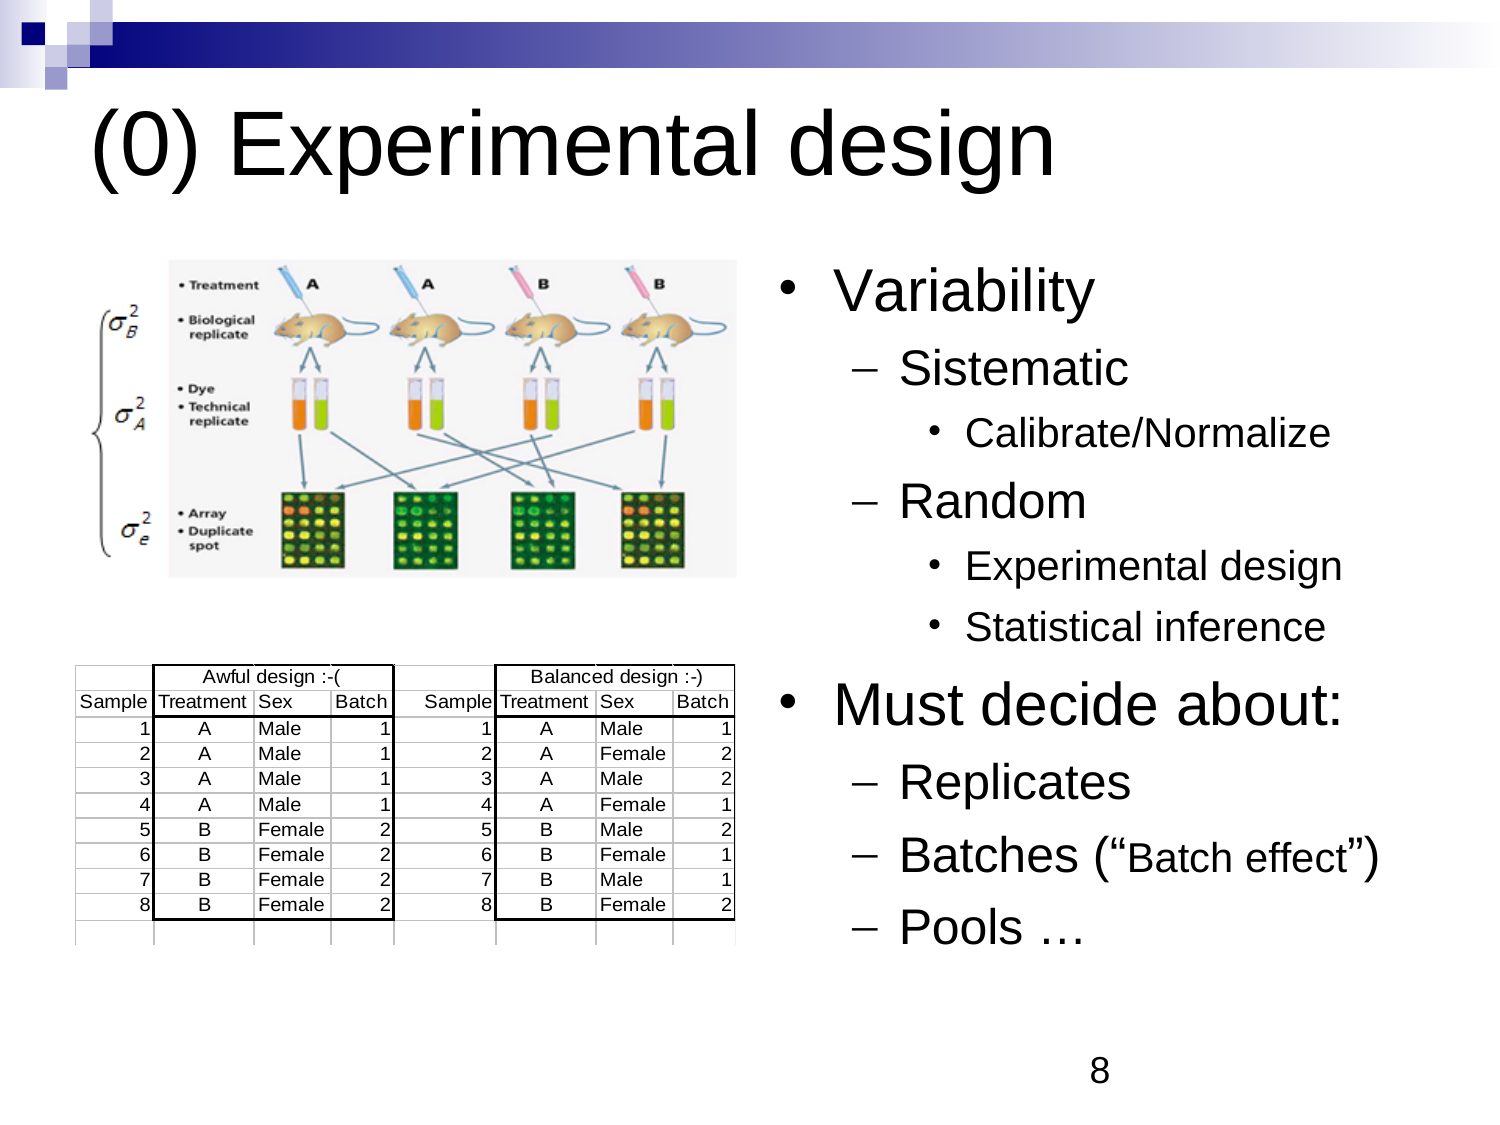

# (0) Experimental design
Variability
Sistematic
Calibrate/Normalize
Random
Experimental design
Statistical inference
Must decide about:
Replicates
Batches (“Batch effect”)
Pools …
8